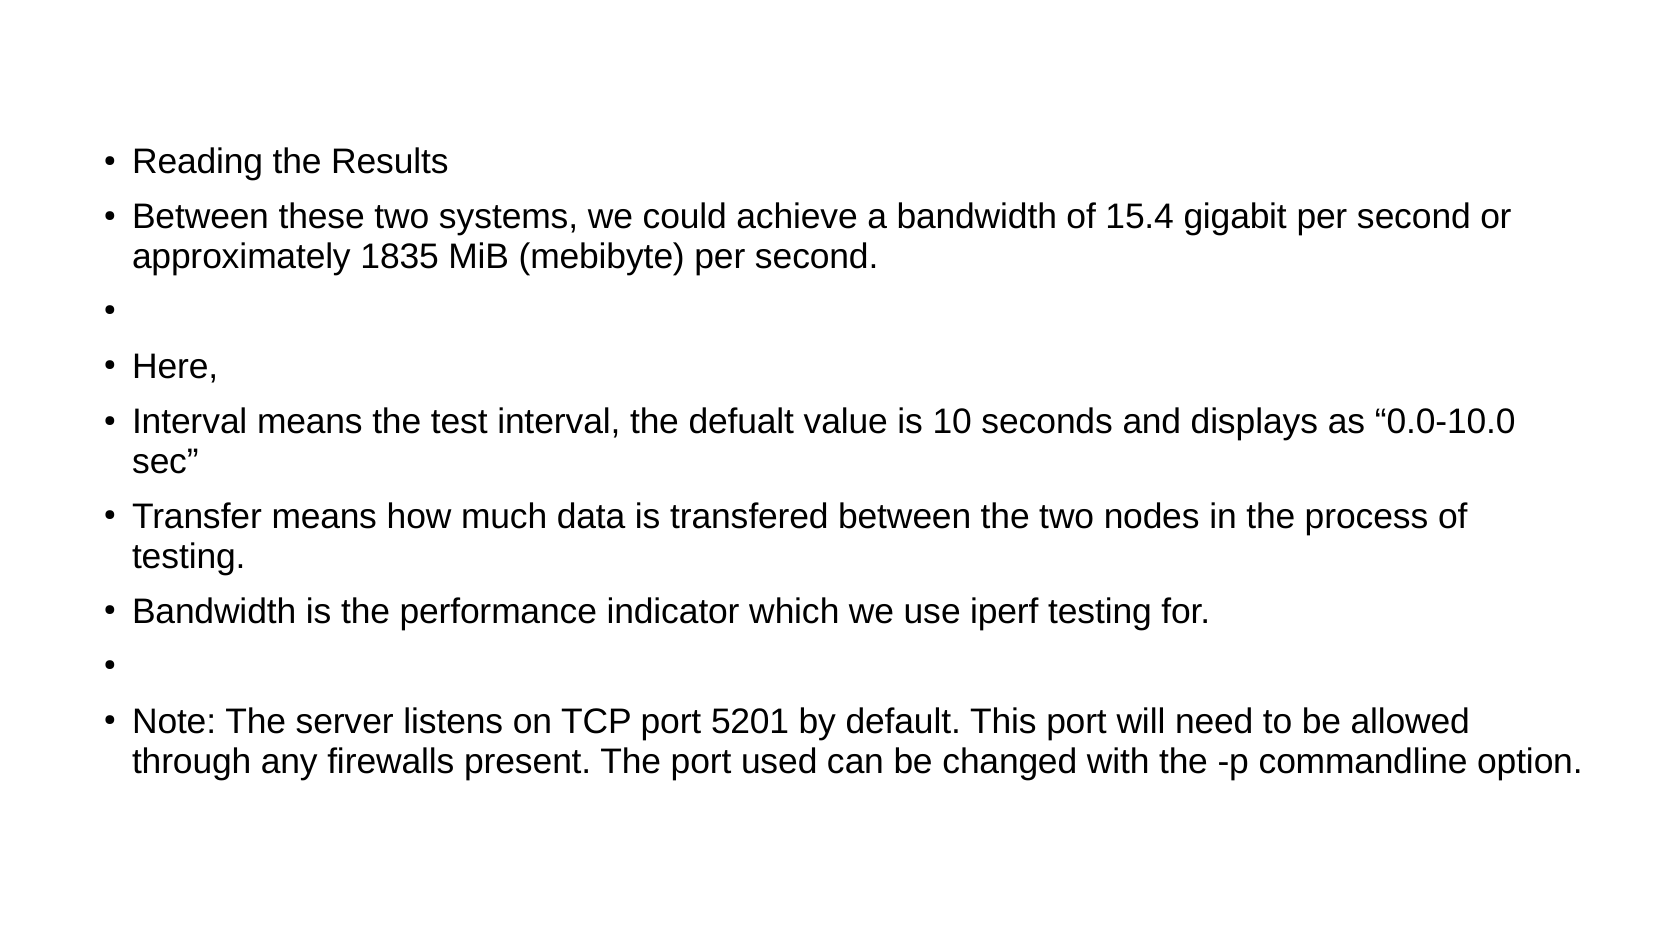

# Reading the Results
Between these two systems, we could achieve a bandwidth of 15.4 gigabit per second or approximately 1835 MiB (mebibyte) per second.
Here,
Interval means the test interval, the defualt value is 10 seconds and displays as “0.0-10.0 sec”
Transfer means how much data is transfered between the two nodes in the process of testing.
Bandwidth is the performance indicator which we use iperf testing for.
Note: The server listens on TCP port 5201 by default. This port will need to be allowed through any firewalls present. The port used can be changed with the -p commandline option.